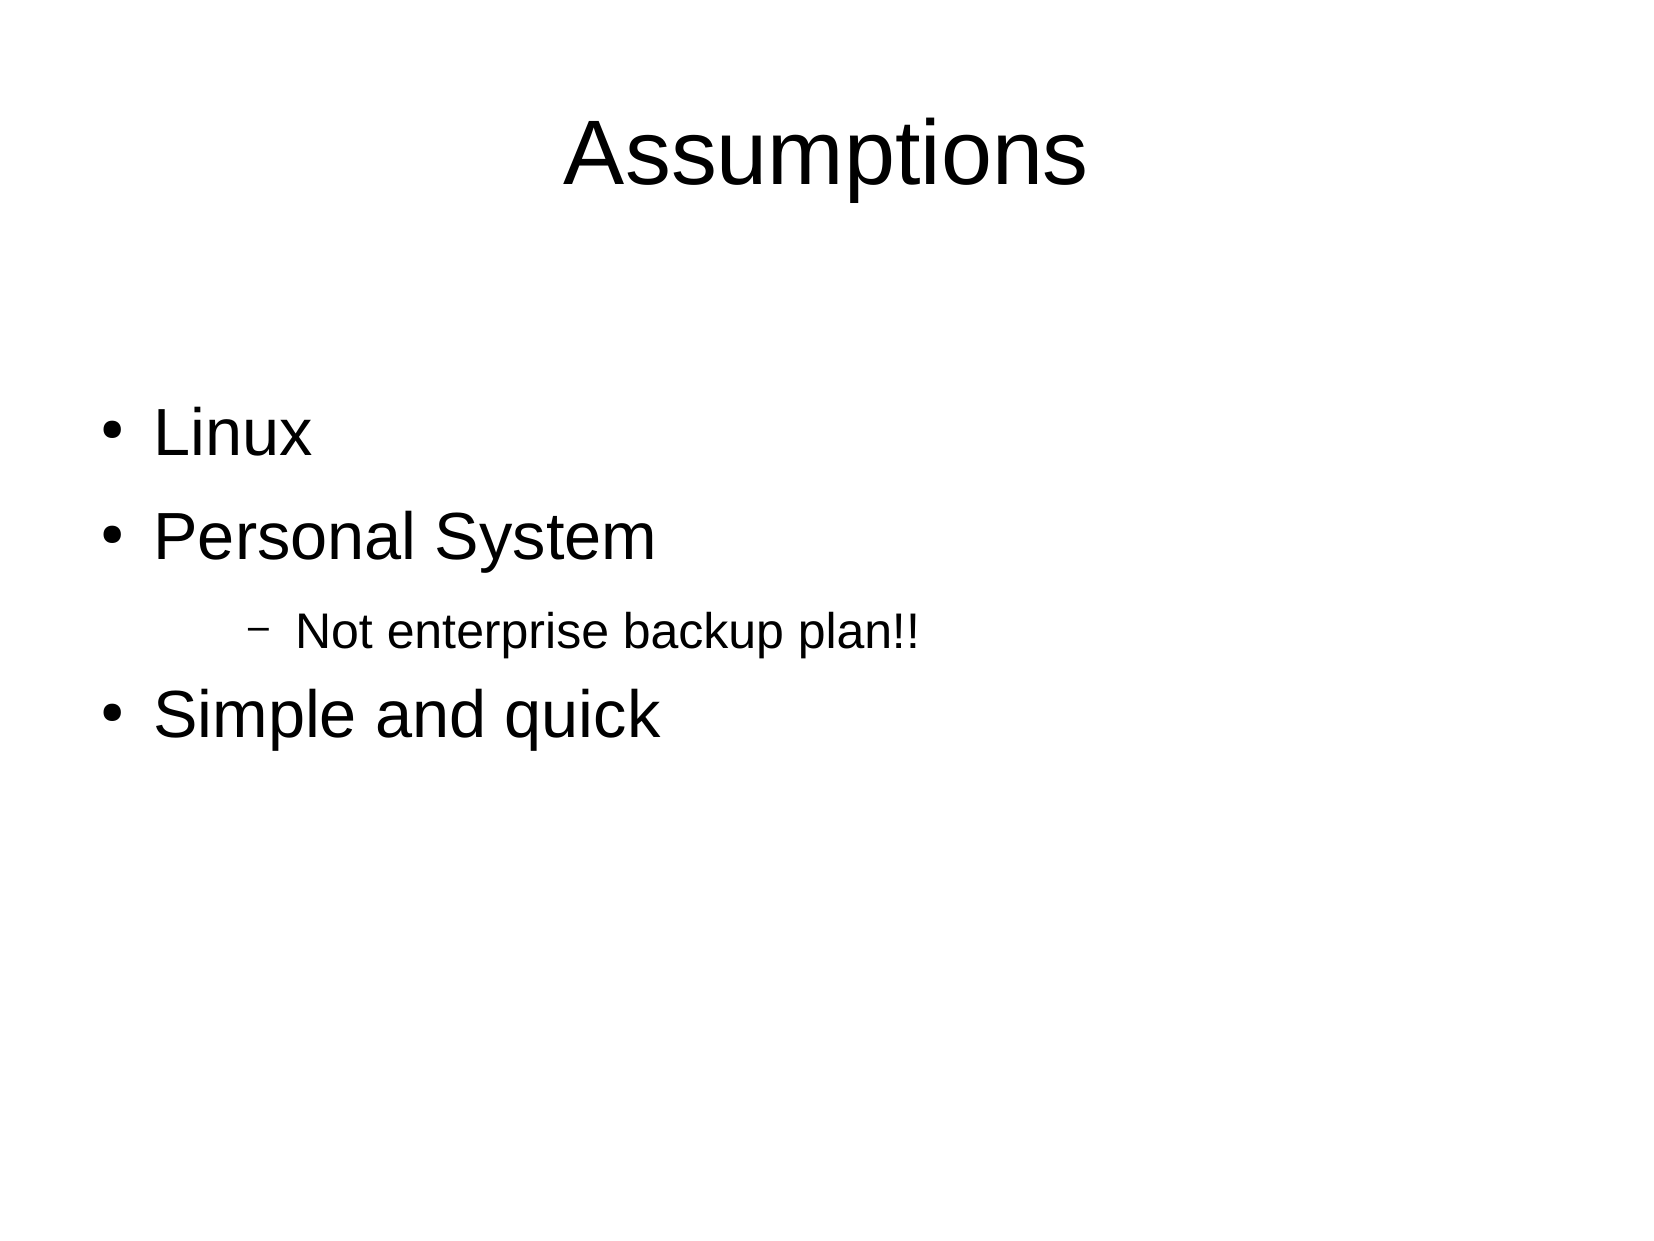

# Assumptions
Linux
Personal System
Not enterprise backup plan!!
Simple and quick